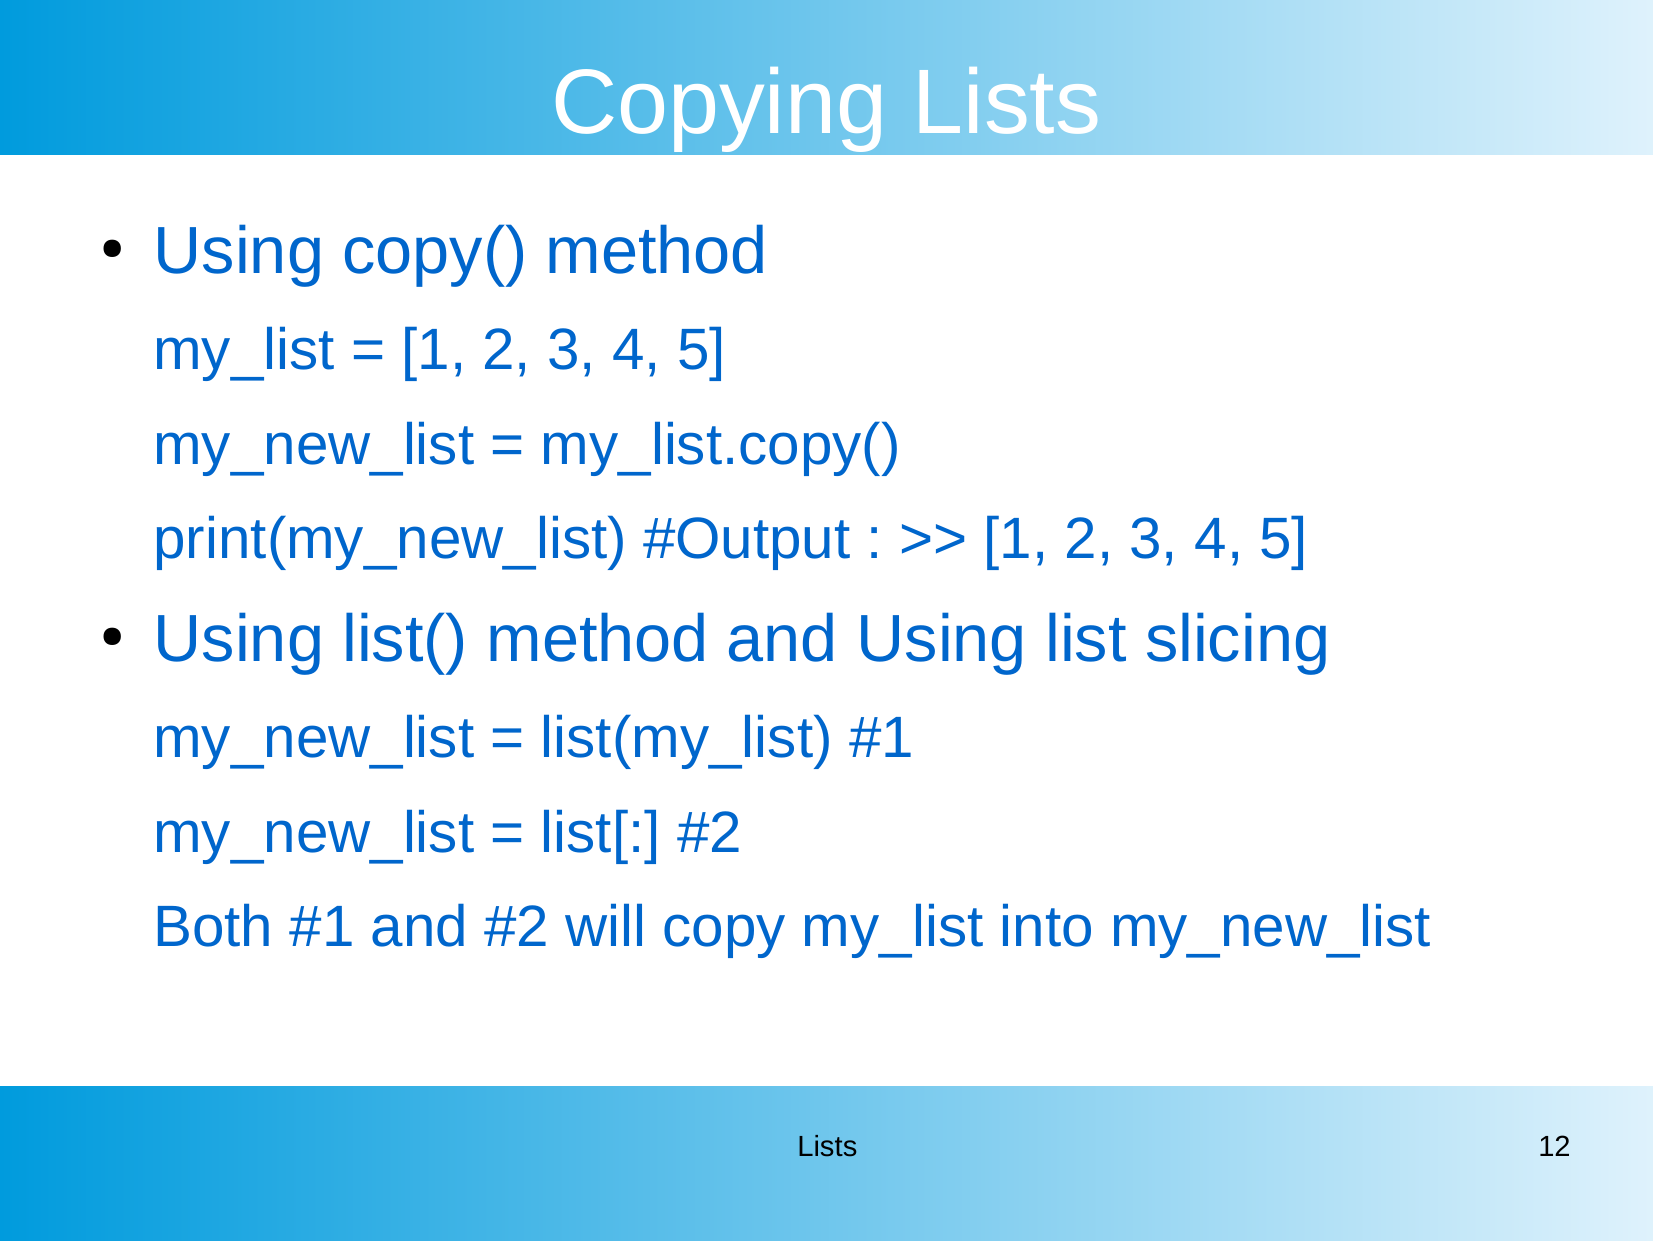

# Copying Lists
Using copy() method
my_list = [1, 2, 3, 4, 5]
my_new_list = my_list.copy()
print(my_new_list) #Output : >> [1, 2, 3, 4, 5]
Using list() method and Using list slicing
my_new_list = list(my_list) #1
my_new_list = list[:] #2
Both #1 and #2 will copy my_list into my_new_list
Lists
12